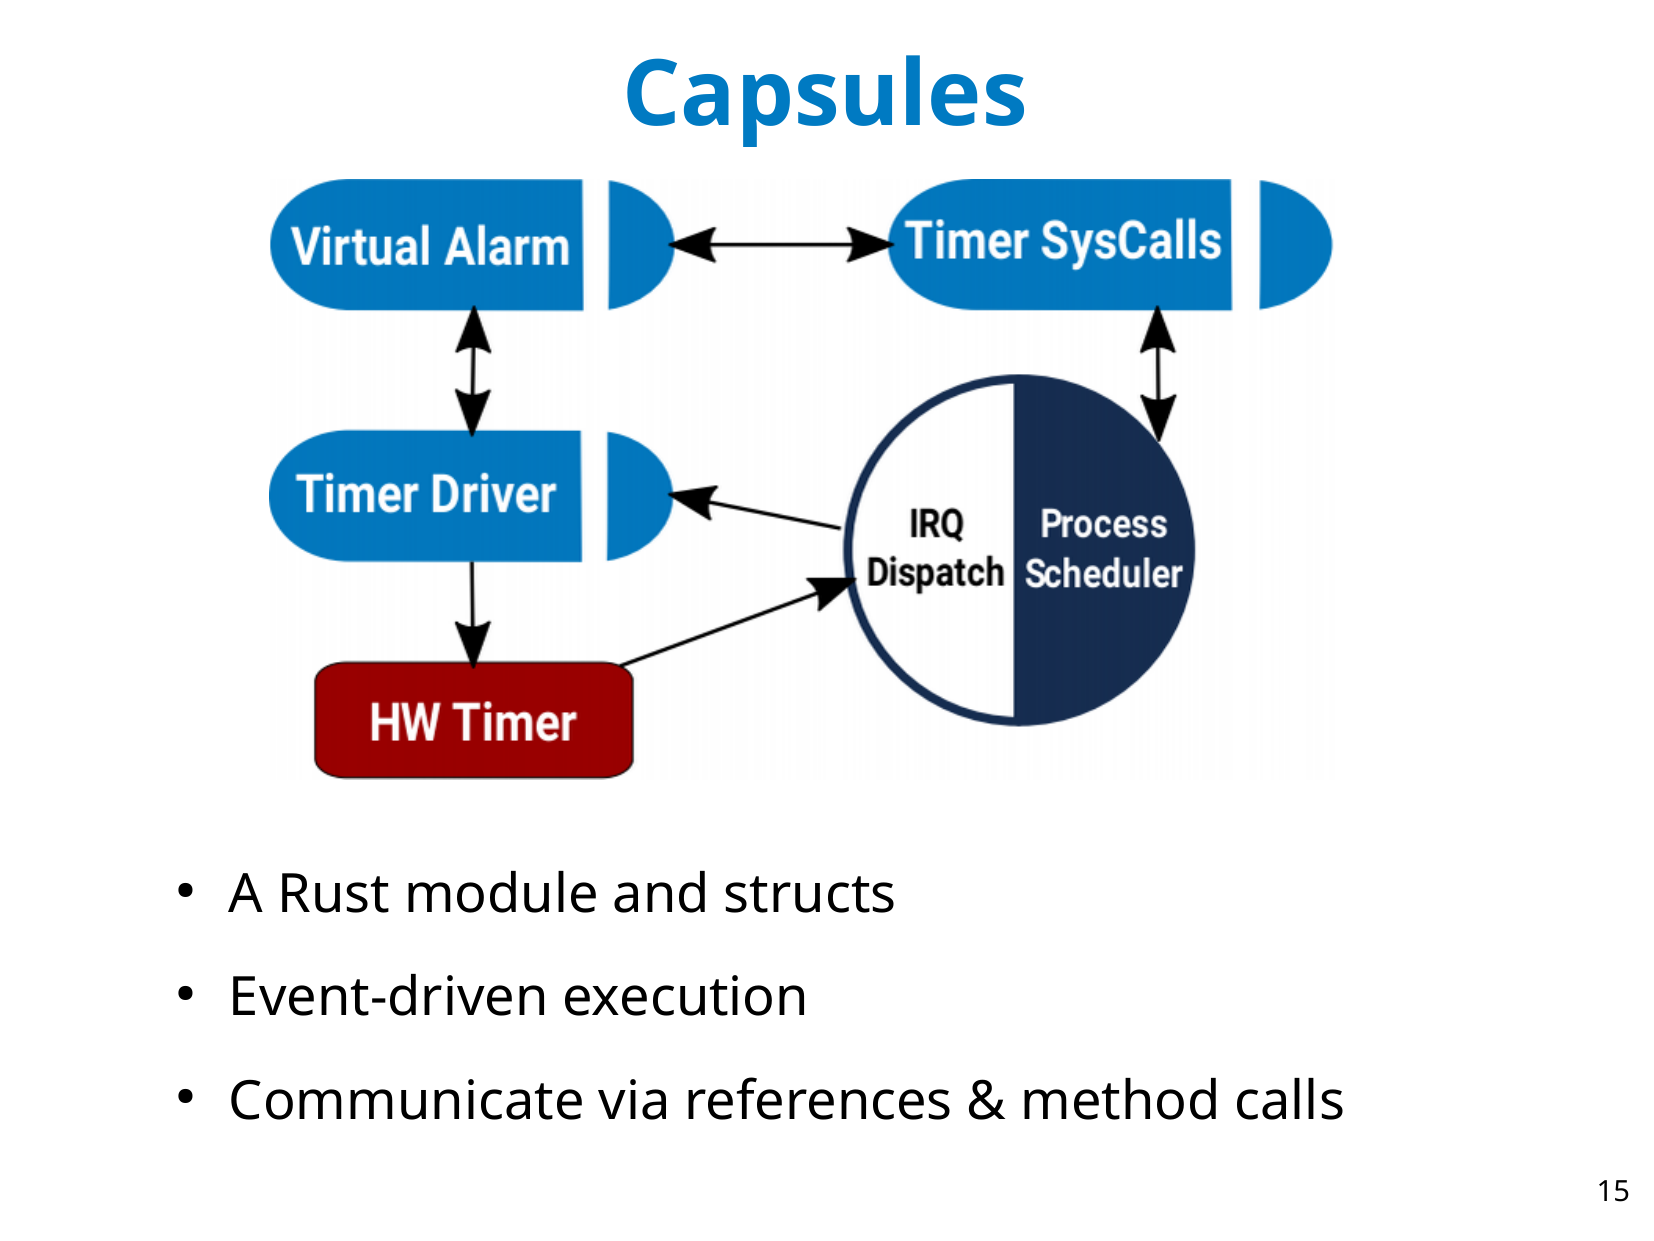

Capsules
# A Rust module and structs
Event-driven execution
Communicate via references & method calls
15